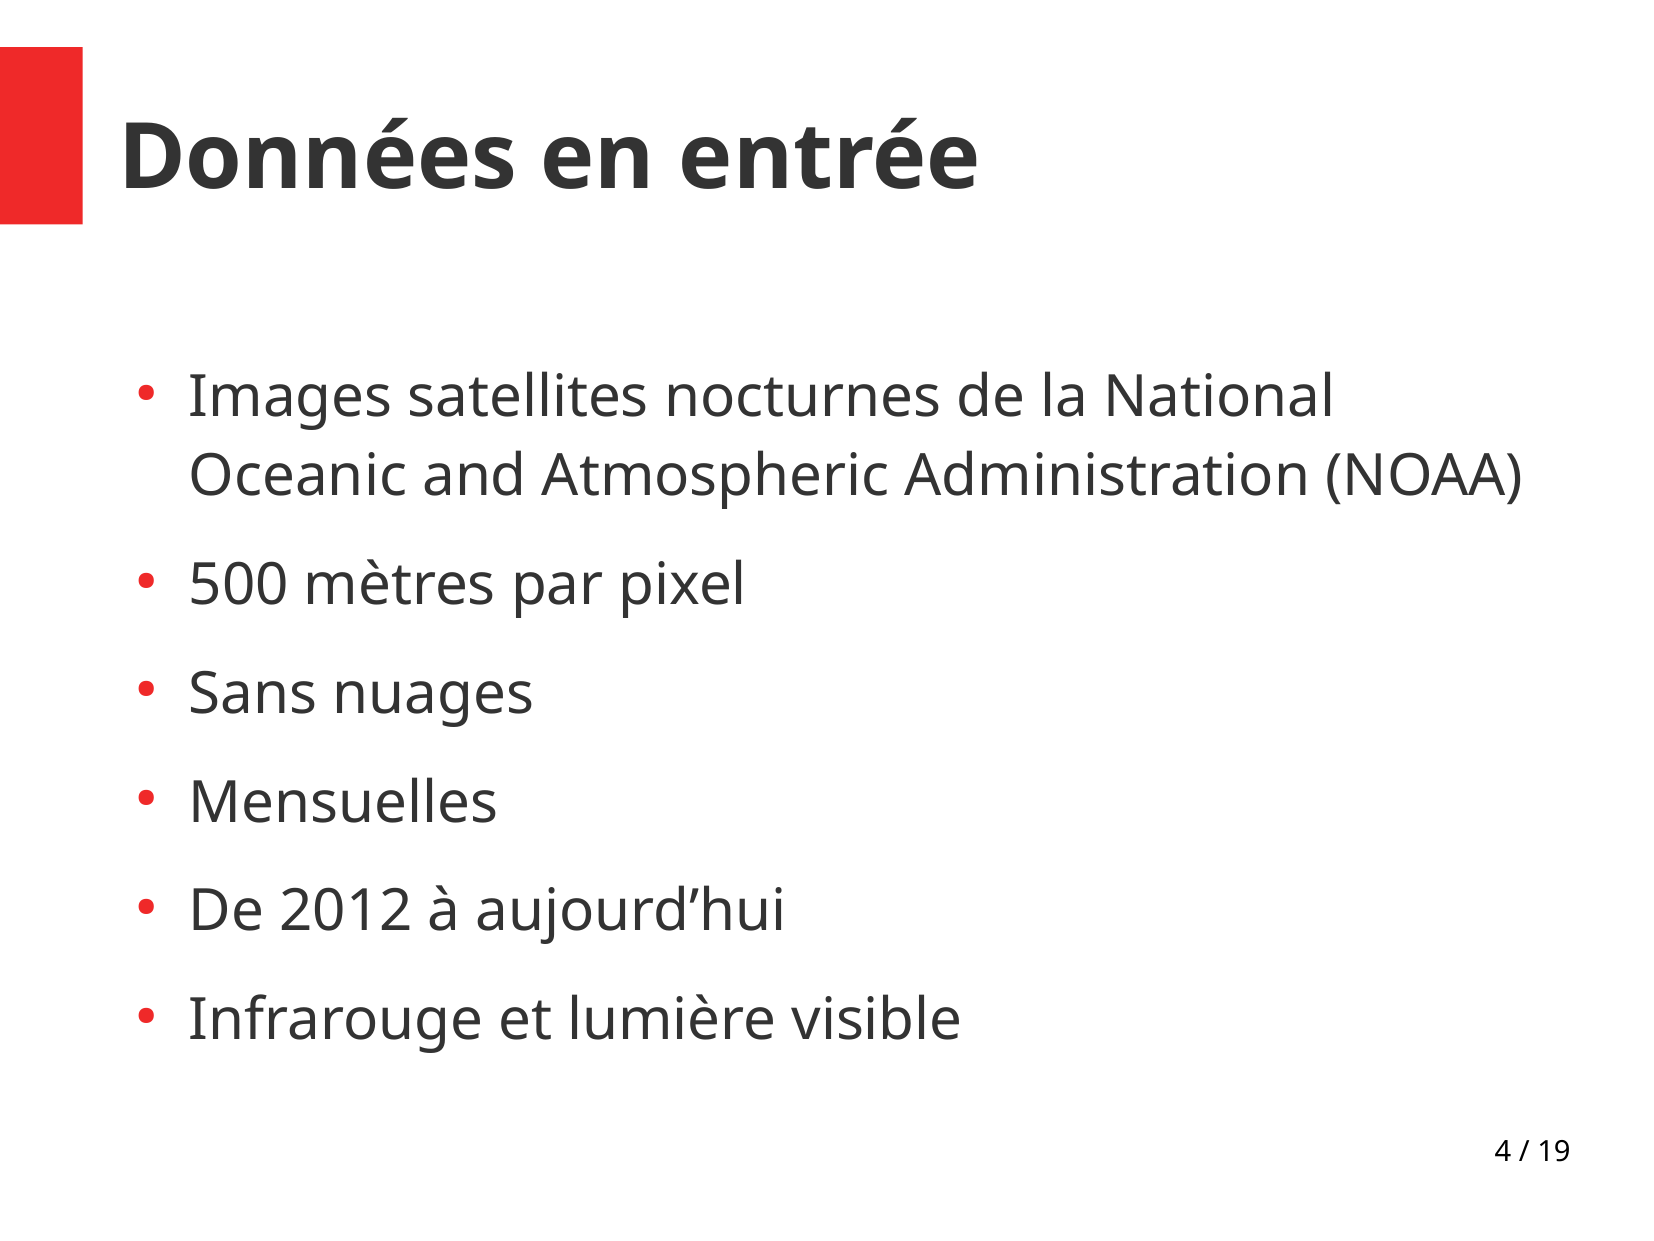

# Données en entrée
Images satellites nocturnes de la National Oceanic and Atmospheric Administration (NOAA)
500 mètres par pixel
Sans nuages
Mensuelles
De 2012 à aujourd’hui
Infrarouge et lumière visible
4